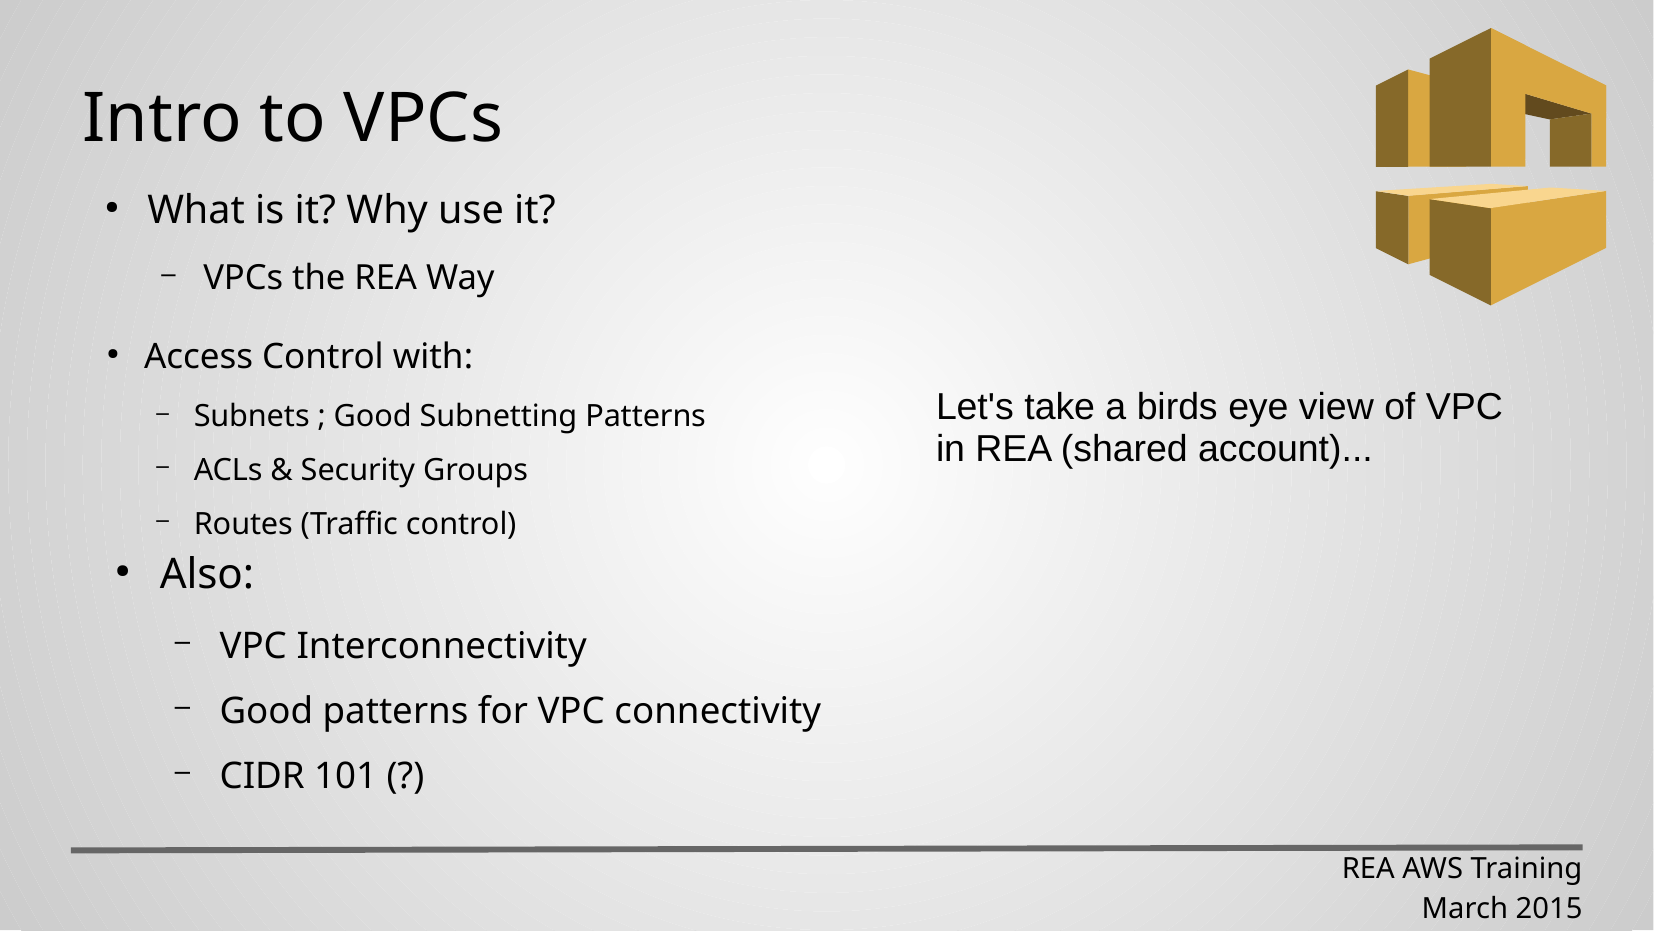

# Intro to VPCs
What is it? Why use it?
VPCs the REA Way
Access Control with:
Subnets ; Good Subnetting Patterns
ACLs & Security Groups
Routes (Traffic control)
Let's take a birds eye view of VPC in REA (shared account)...
Also:
VPC Interconnectivity
Good patterns for VPC connectivity
CIDR 101 (?)